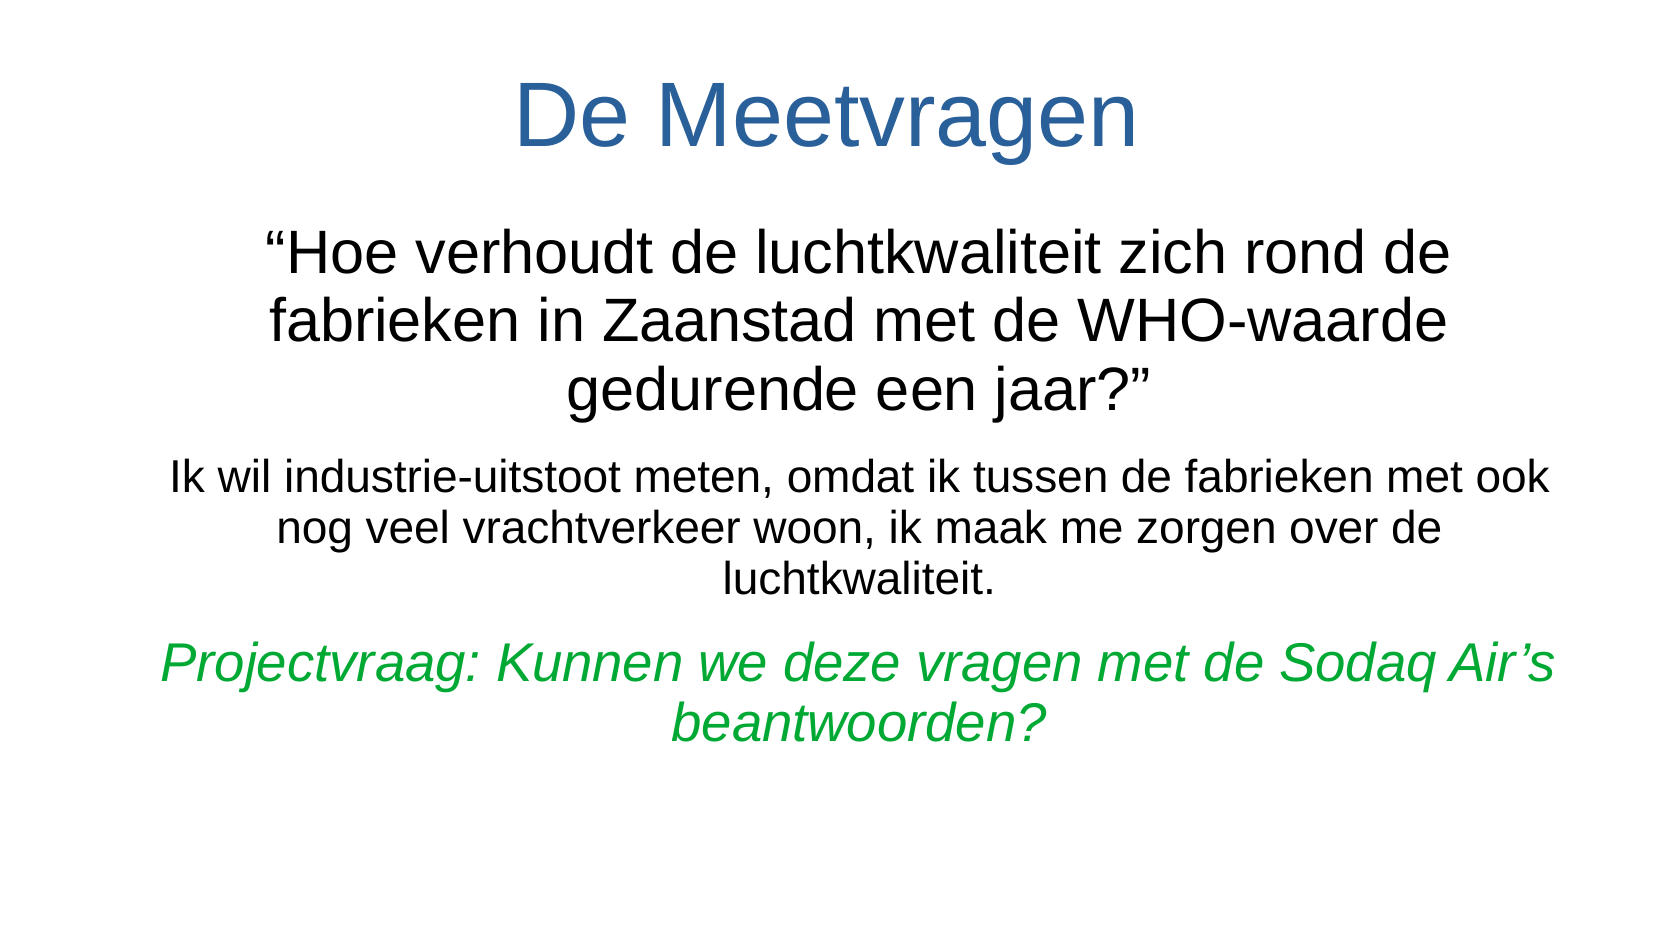

# De Meetvragen
“Hoe verhoudt de luchtkwaliteit zich rond de fabrieken in Zaanstad met de WHO-waarde gedurende een jaar?”
Ik wil industrie-uitstoot meten, omdat ik tussen de fabrieken met ook nog veel vrachtverkeer woon, ik maak me zorgen over de luchtkwaliteit.
Projectvraag: Kunnen we deze vragen met de Sodaq Air’s beantwoorden?